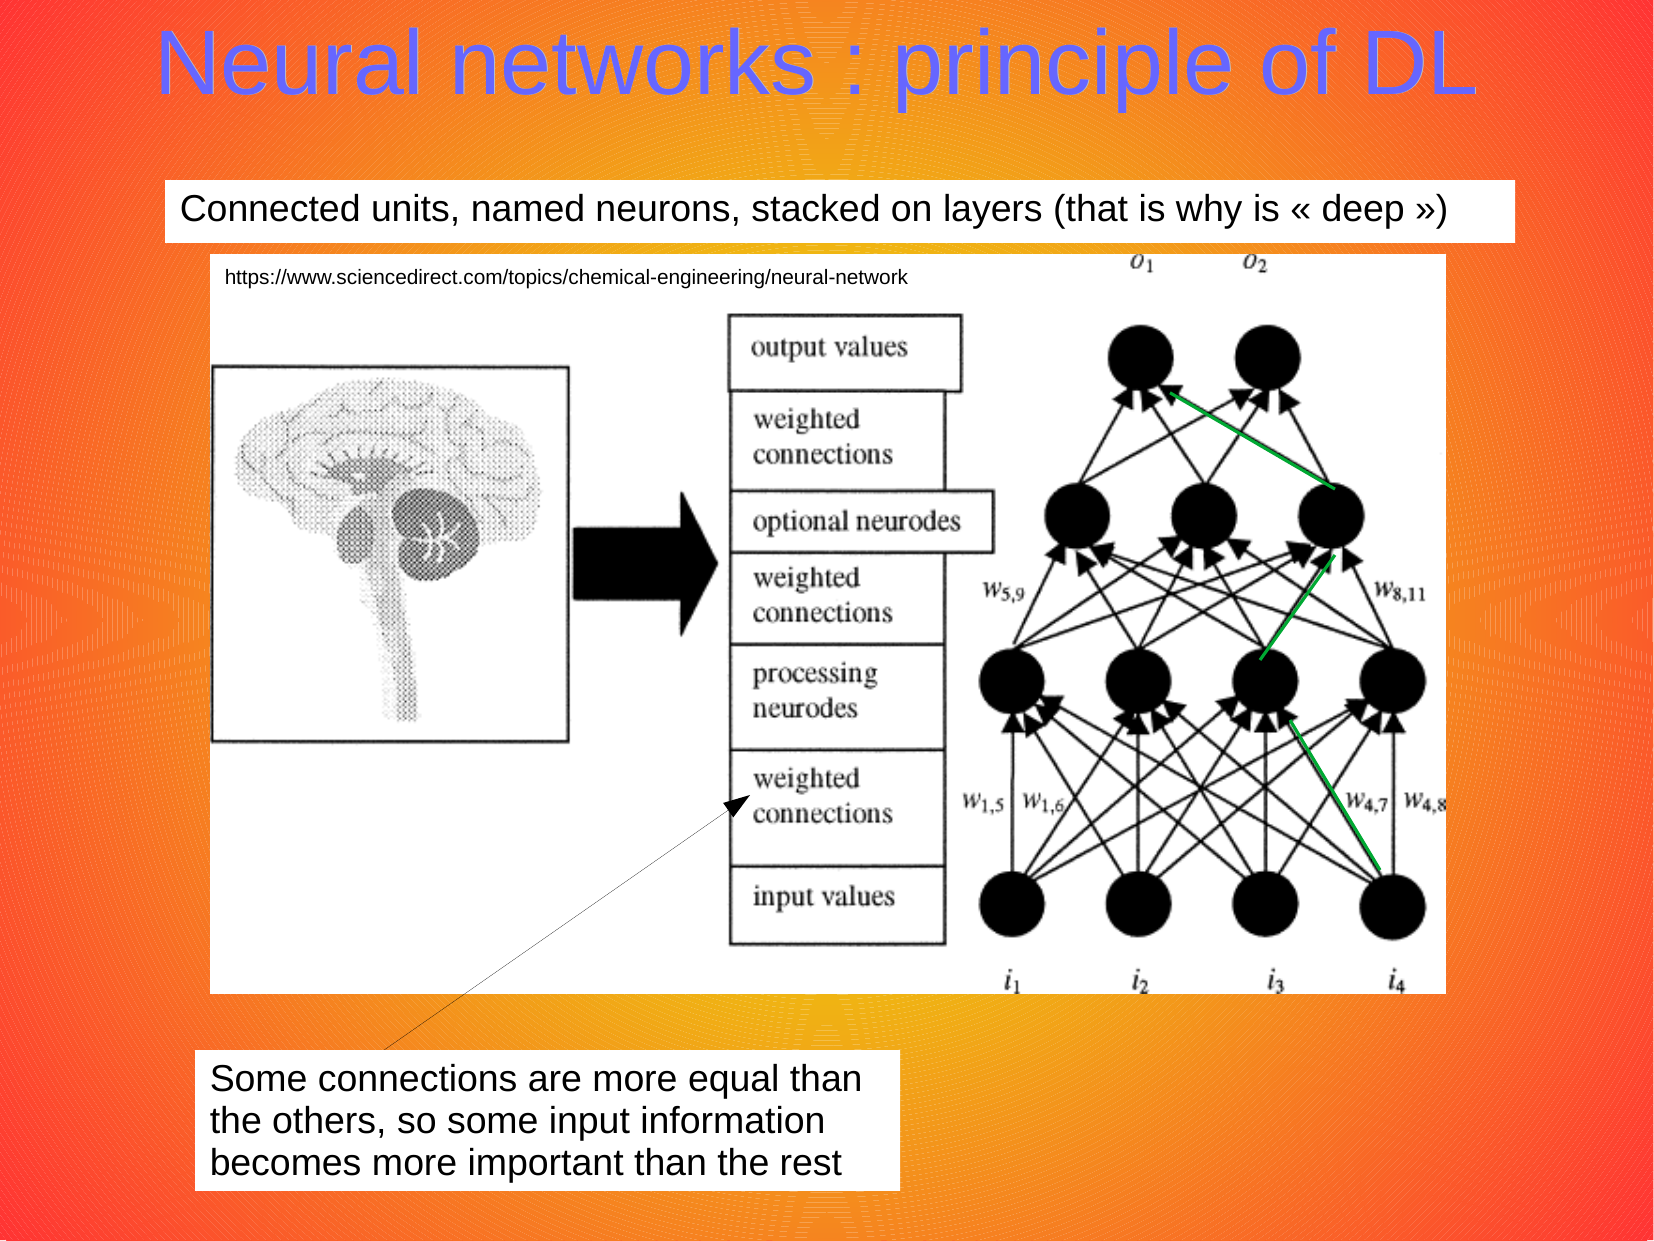

# Neural networks : principle of DL
Connected units, named neurons, stacked on layers (that is why is « deep »)
https://www.sciencedirect.com/topics/chemical-engineering/neural-network
Some connections are more equal than the others, so some input information becomes more important than the rest